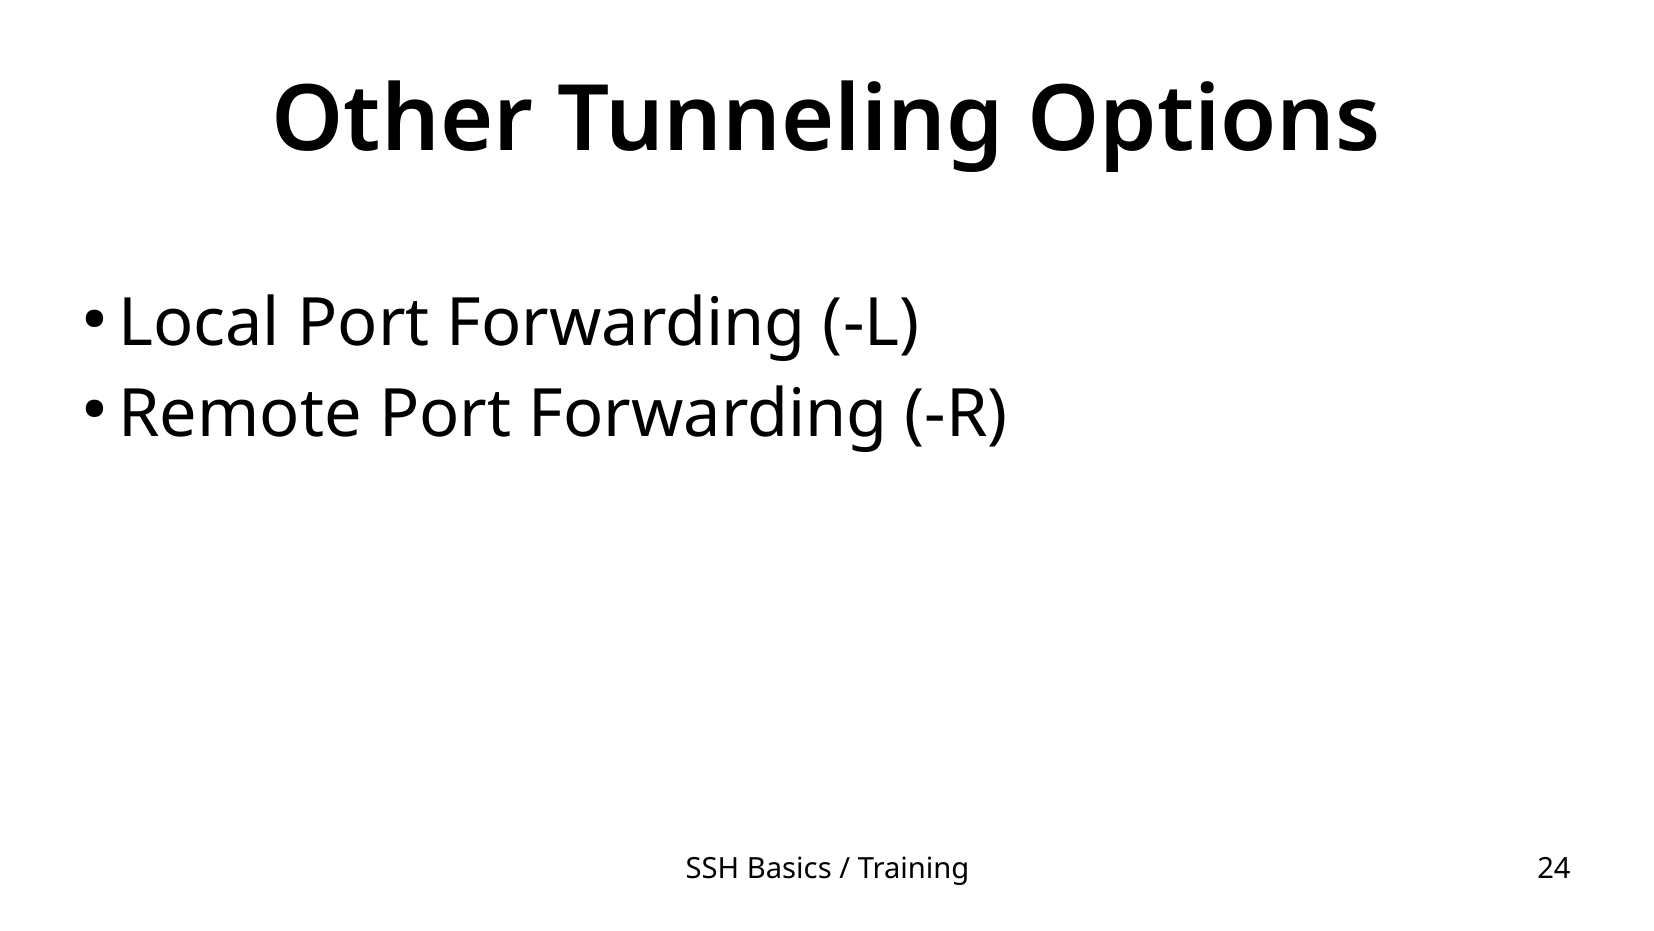

# Other Tunneling Options
Local Port Forwarding (-L)
Remote Port Forwarding (-R)
SSH Basics / Training
24